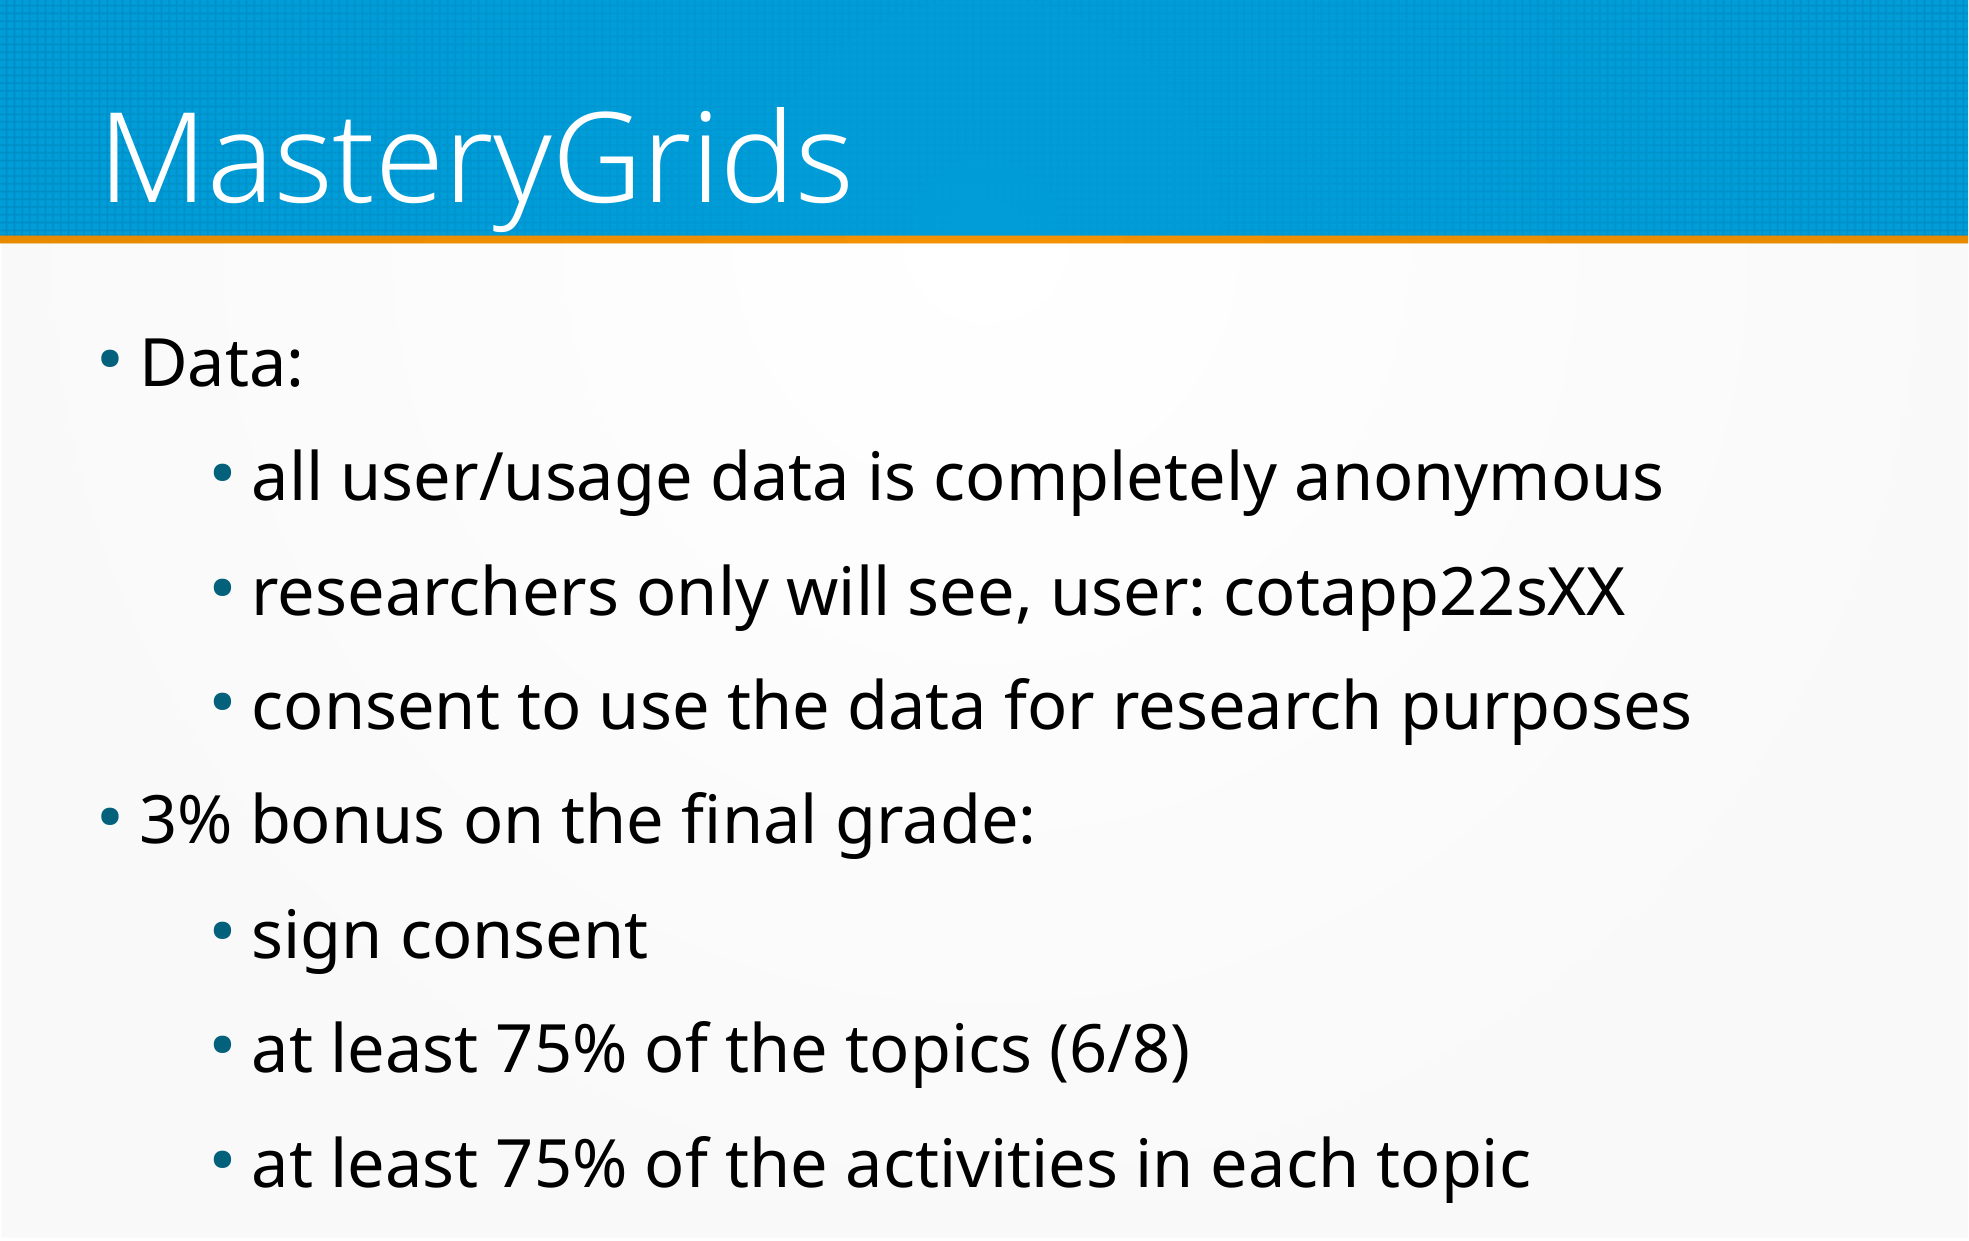

# MasteryGrids
 Data:
 all user/usage data is completely anonymous
 researchers only will see, user: cotapp22sXX
 consent to use the data for research purposes
 3% bonus on the final grade:
 sign consent
 at least 75% of the topics (6/8)
 at least 75% of the activities in each topic